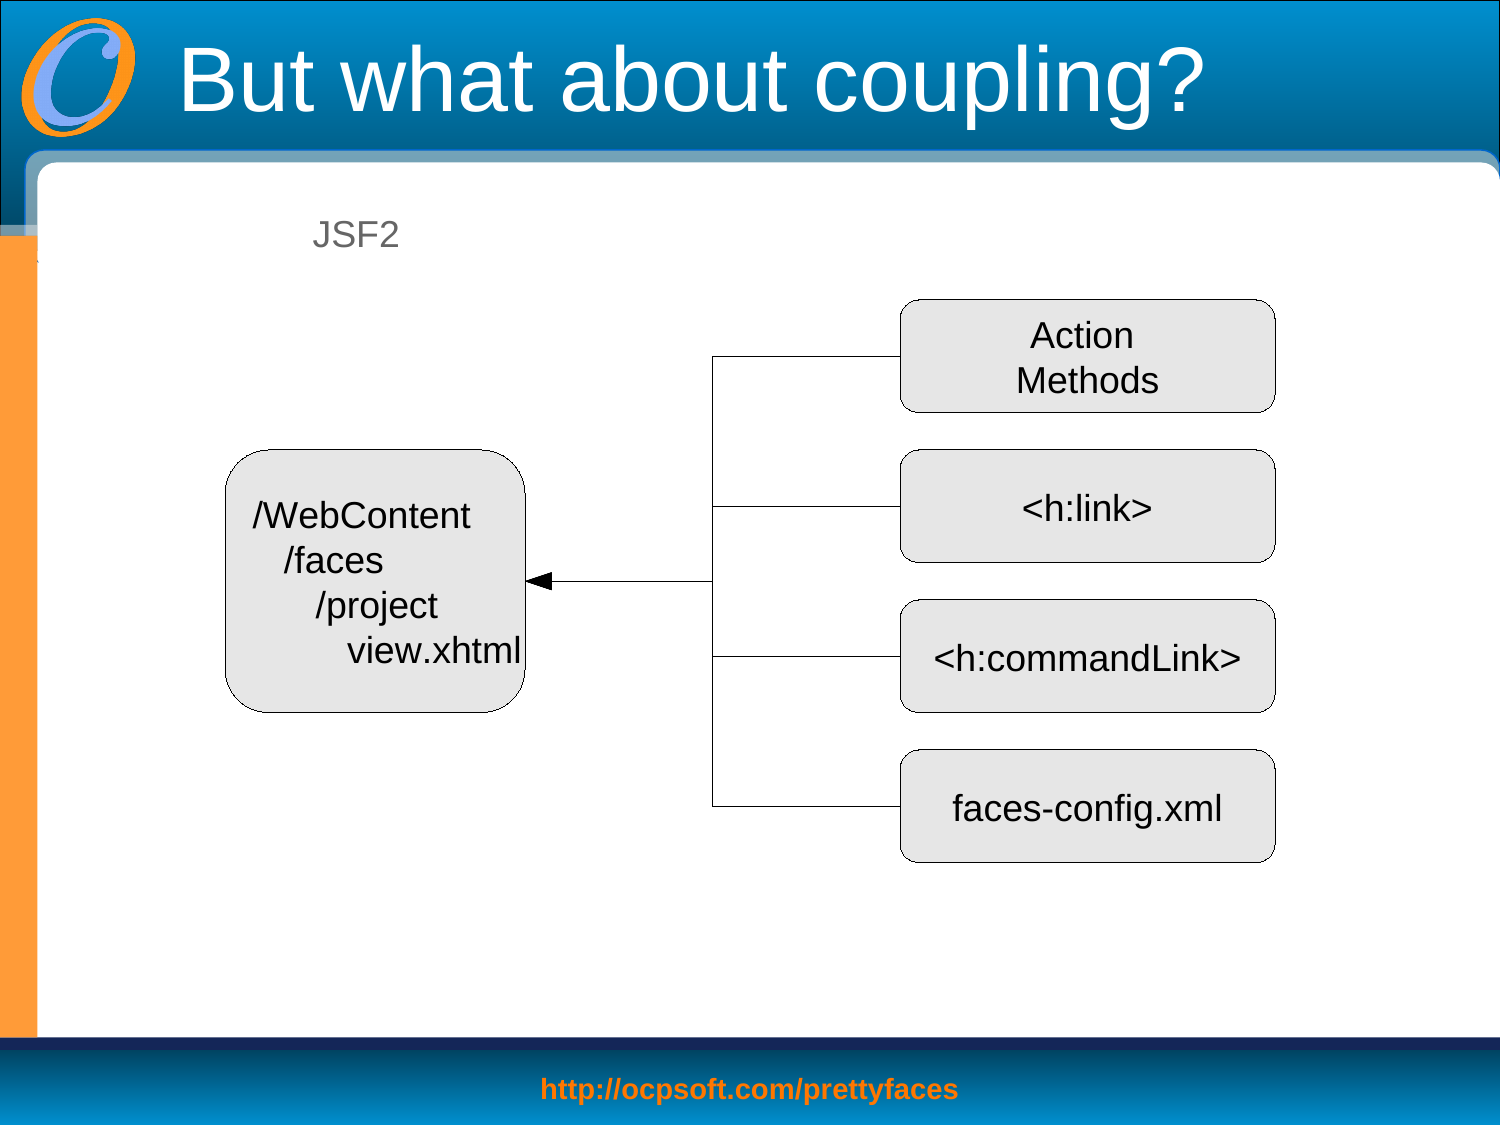

# But what about coupling?
JSF2
Action
Methods
/WebContent
 /faces
 /project
 view.xhtml
<h:link>
<h:commandLink>
faces-config.xml